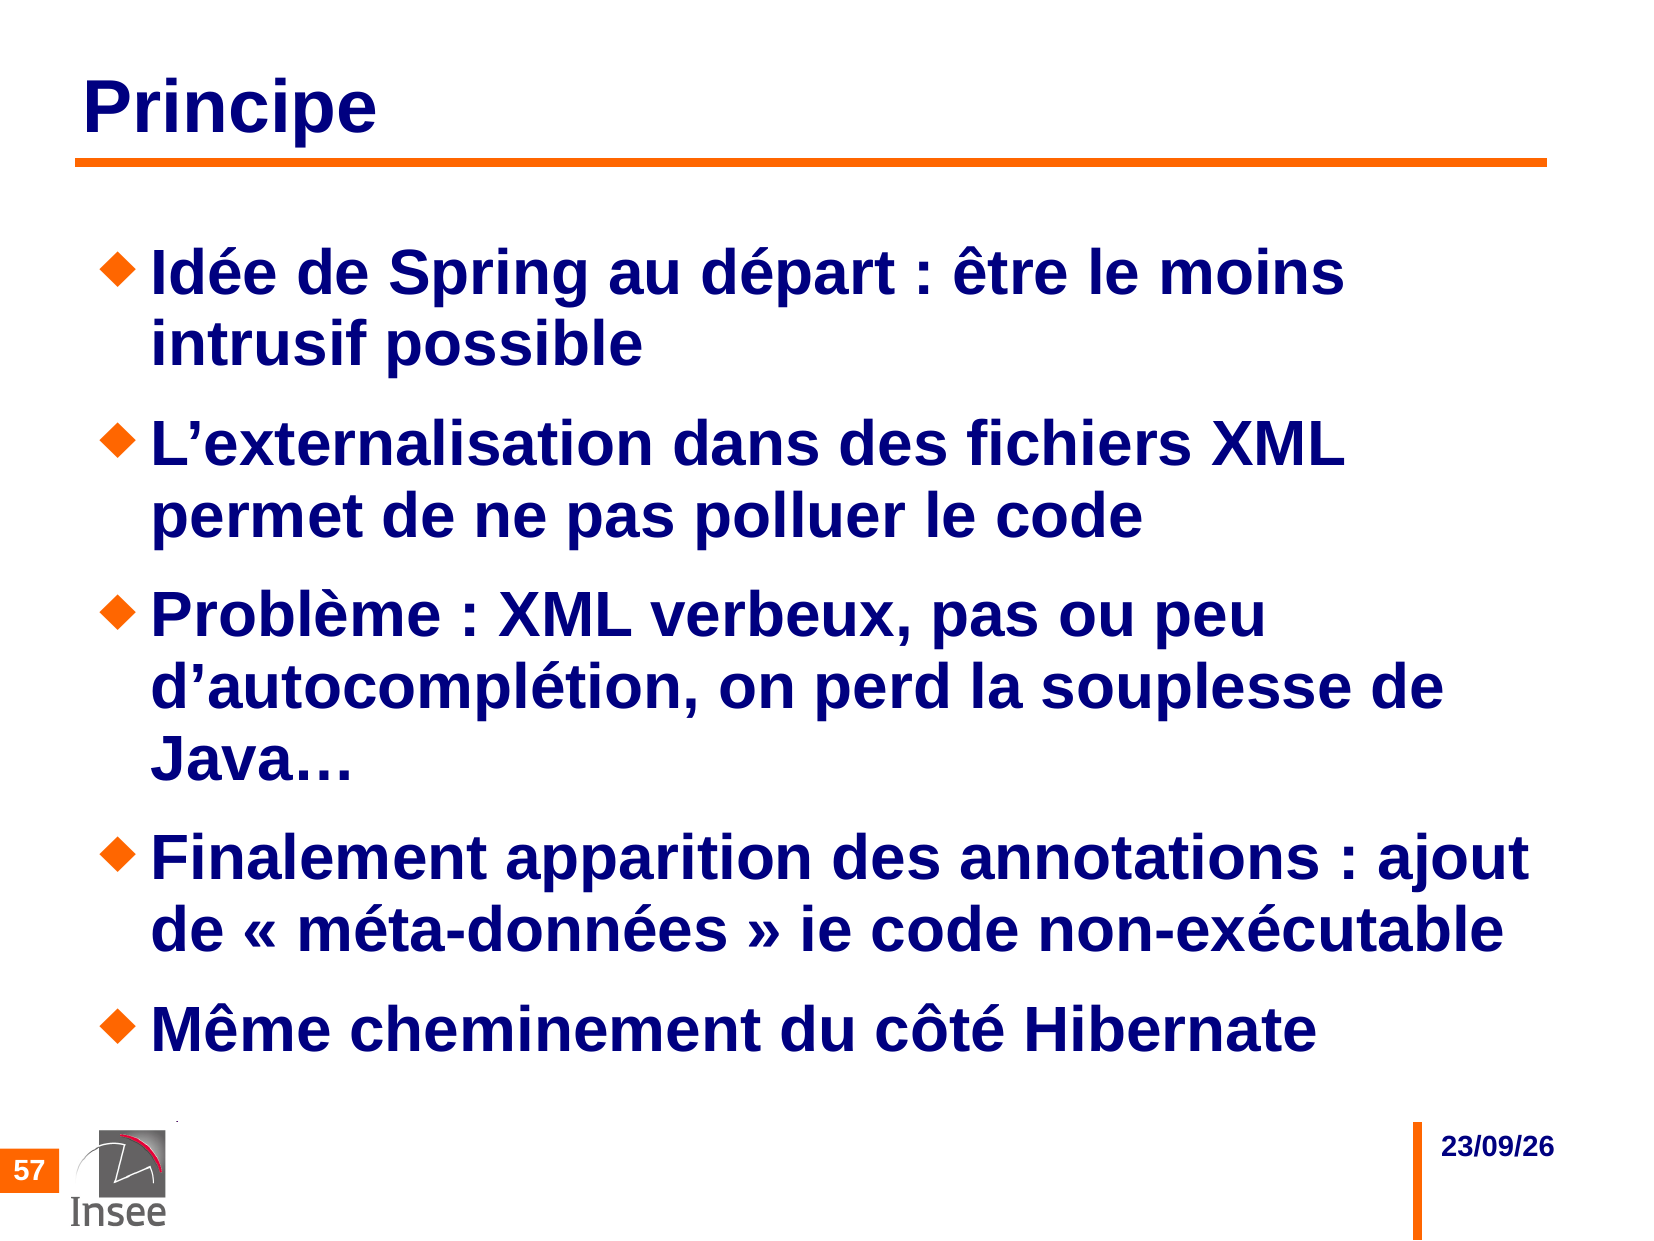

# Principe
Idée de Spring au départ : être le moins intrusif possible
L’externalisation dans des fichiers XML permet de ne pas polluer le code
Problème : XML verbeux, pas ou peu d’autocomplétion, on perd la souplesse de Java…
Finalement apparition des annotations : ajout de « méta-données » ie code non-exécutable
Même cheminement du côté Hibernate
57